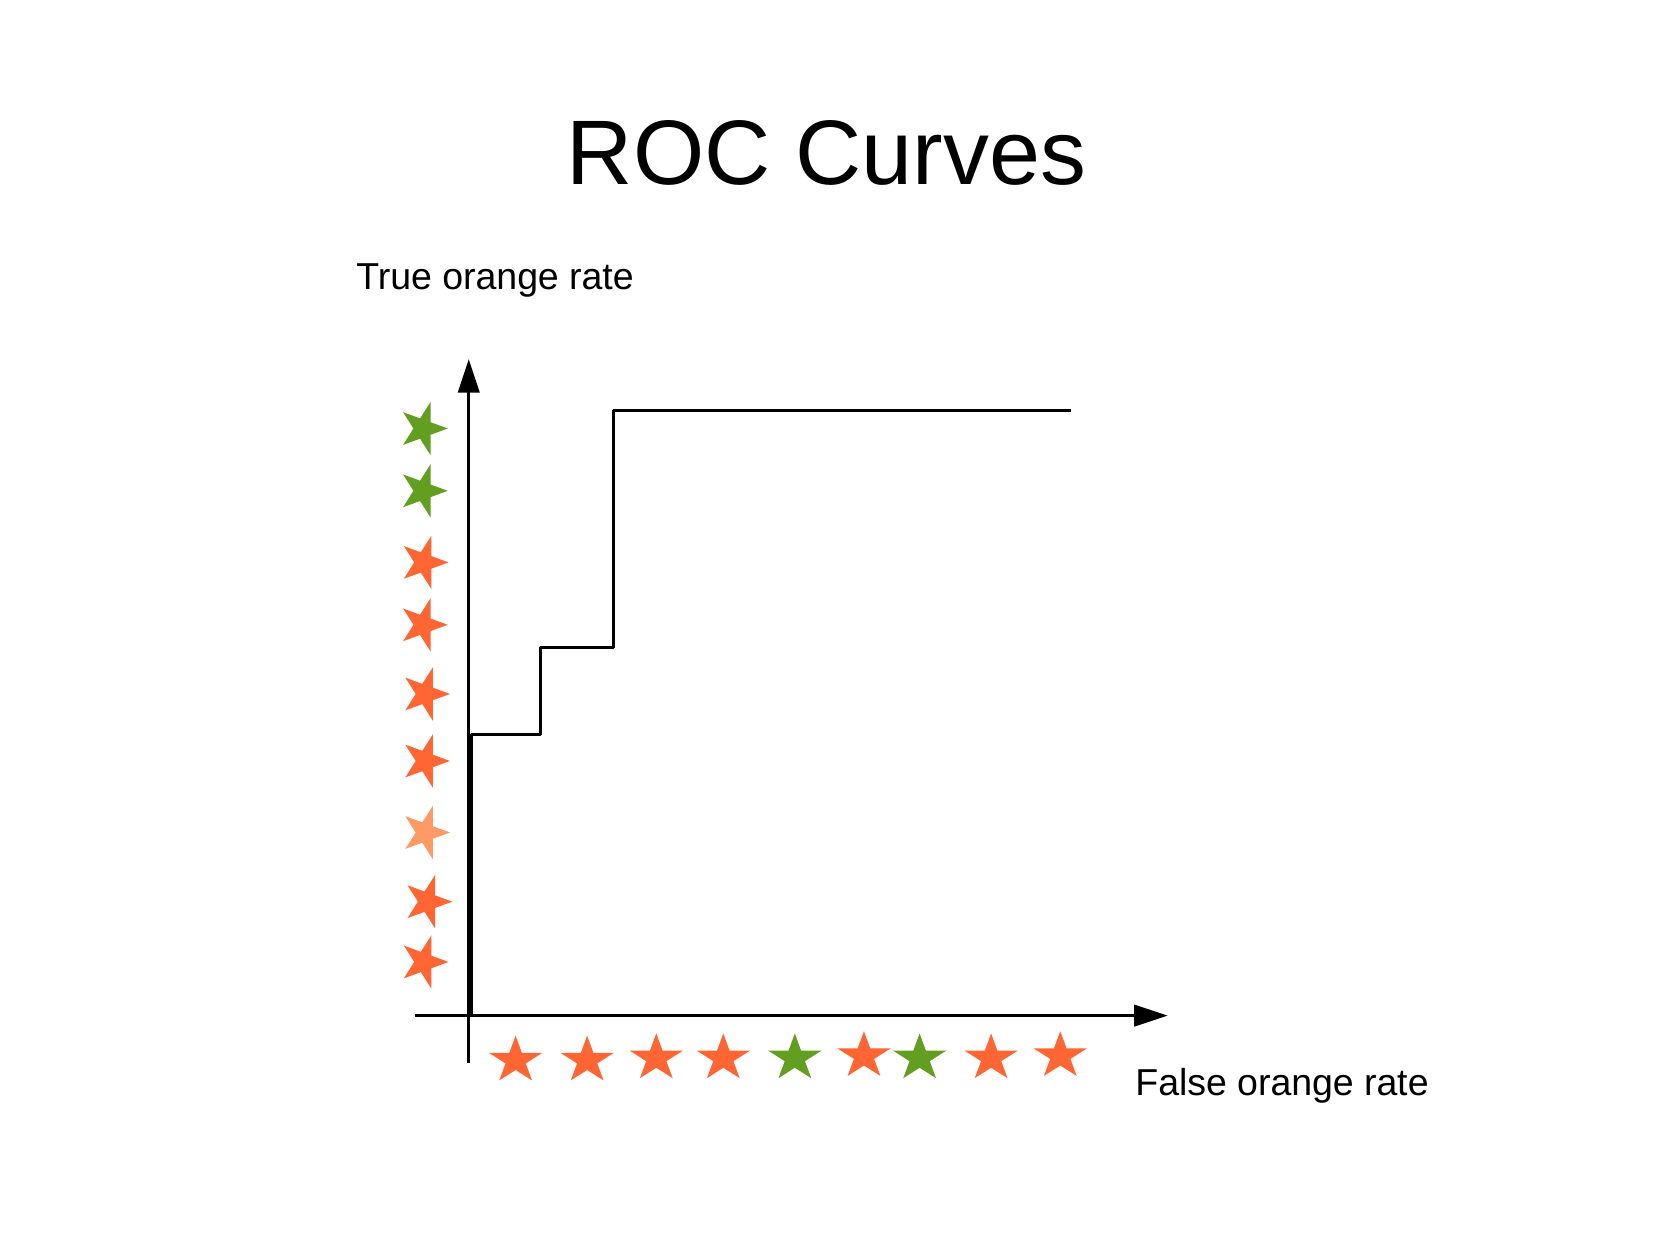

# ROC Curves
True orange rate
False orange rate